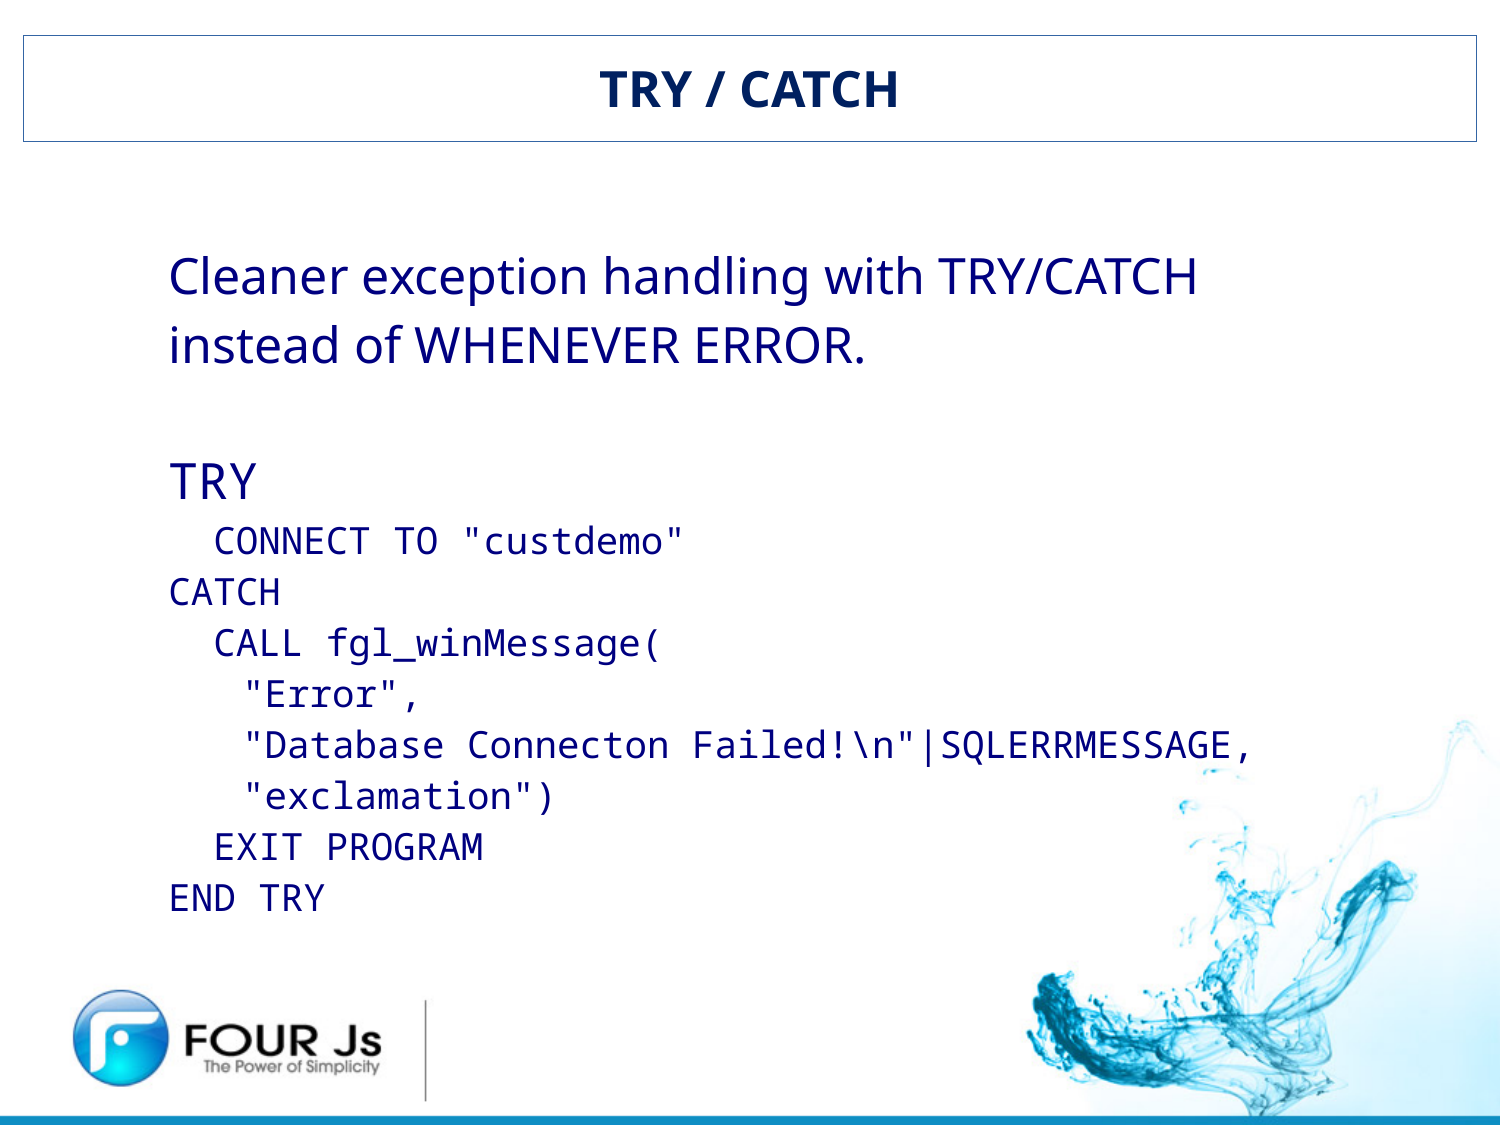

# TRY / CATCH
Cleaner exception handling with TRY/CATCH instead of WHENEVER ERROR.
TRY
 CONNECT TO "custdemo"
CATCH
 CALL fgl_winMessage(
	"Error",
	"Database Connecton Failed!\n"|SQLERRMESSAGE,
	"exclamation")
 EXIT PROGRAM
END TRY